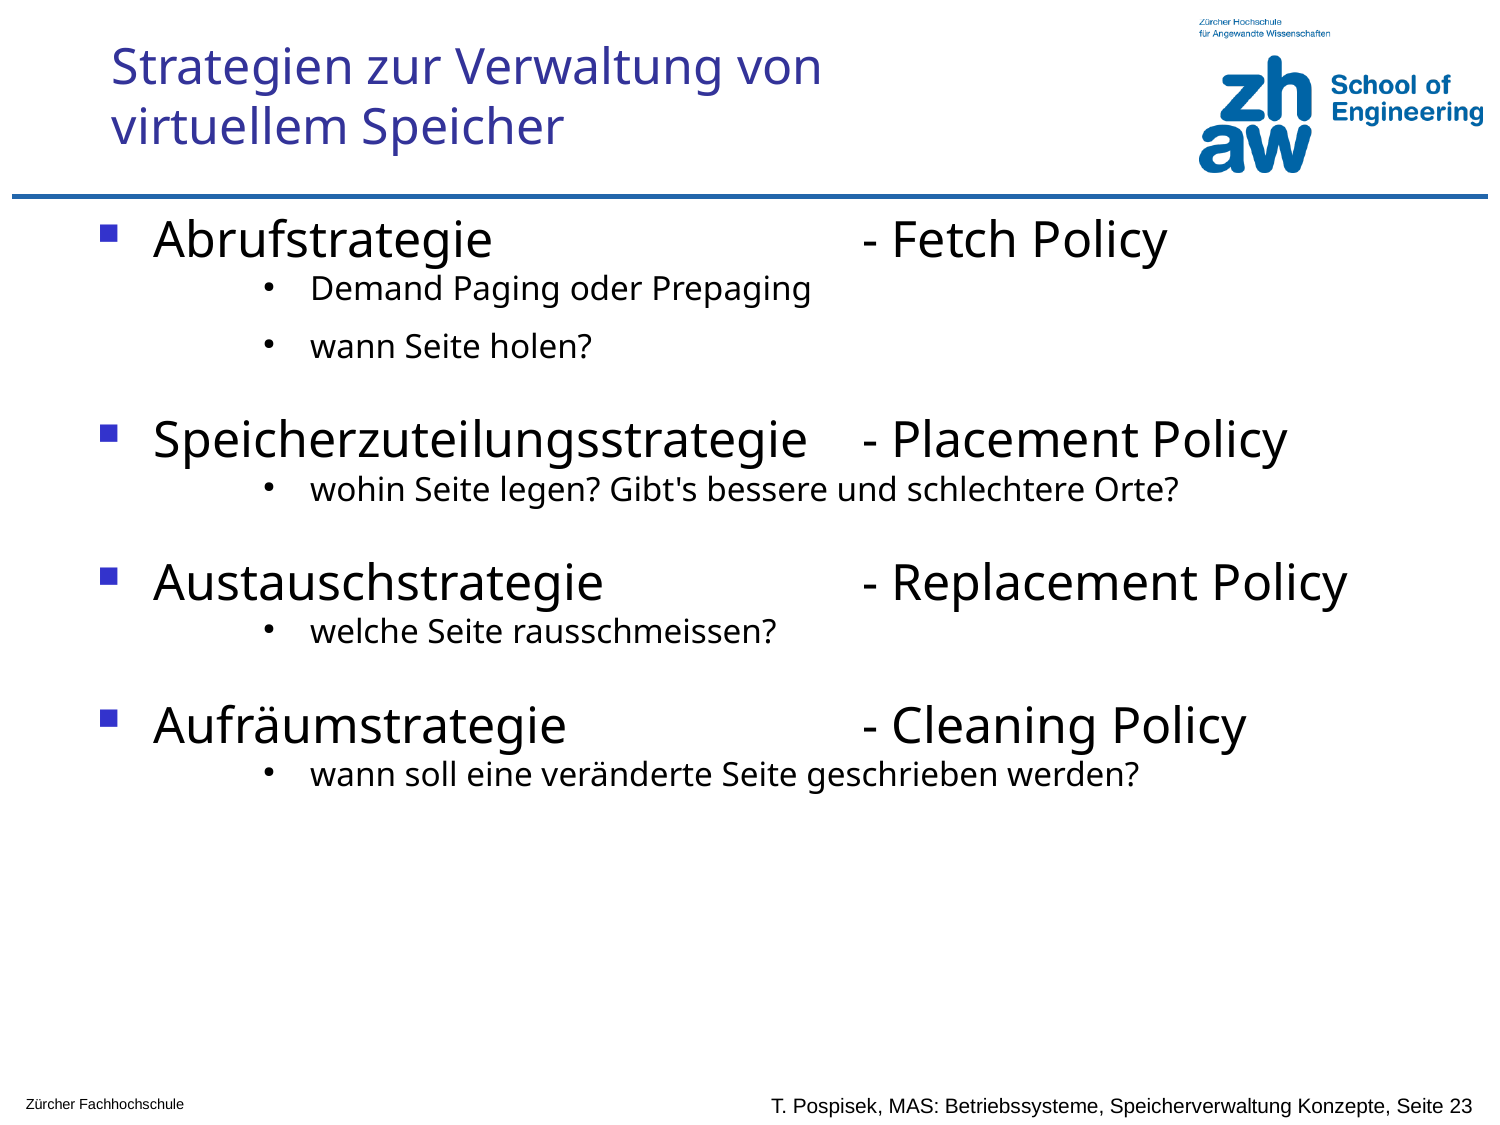

# Strategien zur Verwaltung von virtuellem Speicher
Abrufstrategie	- Fetch Policy
Demand Paging oder Prepaging
wann Seite holen?
Speicherzuteilungsstrategie	- Placement Policy
wohin Seite legen? Gibt's bessere und schlechtere Orte?
Austauschstrategie	- Replacement Policy
welche Seite rausschmeissen?
Aufräumstrategie	- Cleaning Policy
wann soll eine veränderte Seite geschrieben werden?